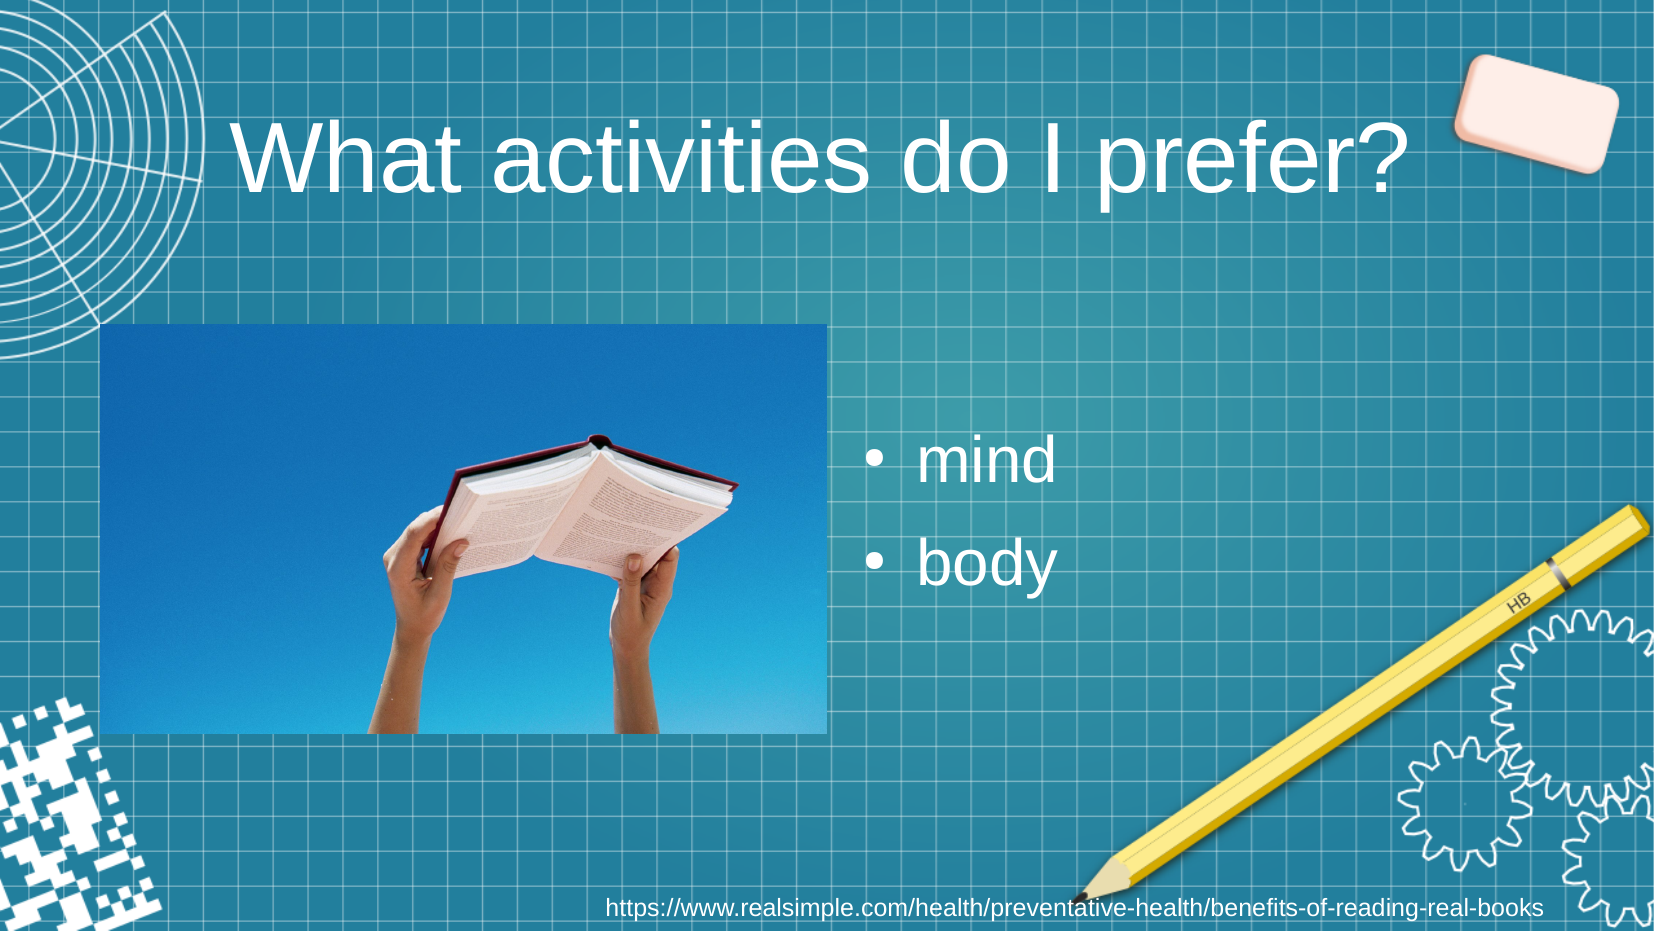

# What activities do I prefer?
mind
body
https://www.realsimple.com/health/preventative-health/benefits-of-reading-real-books